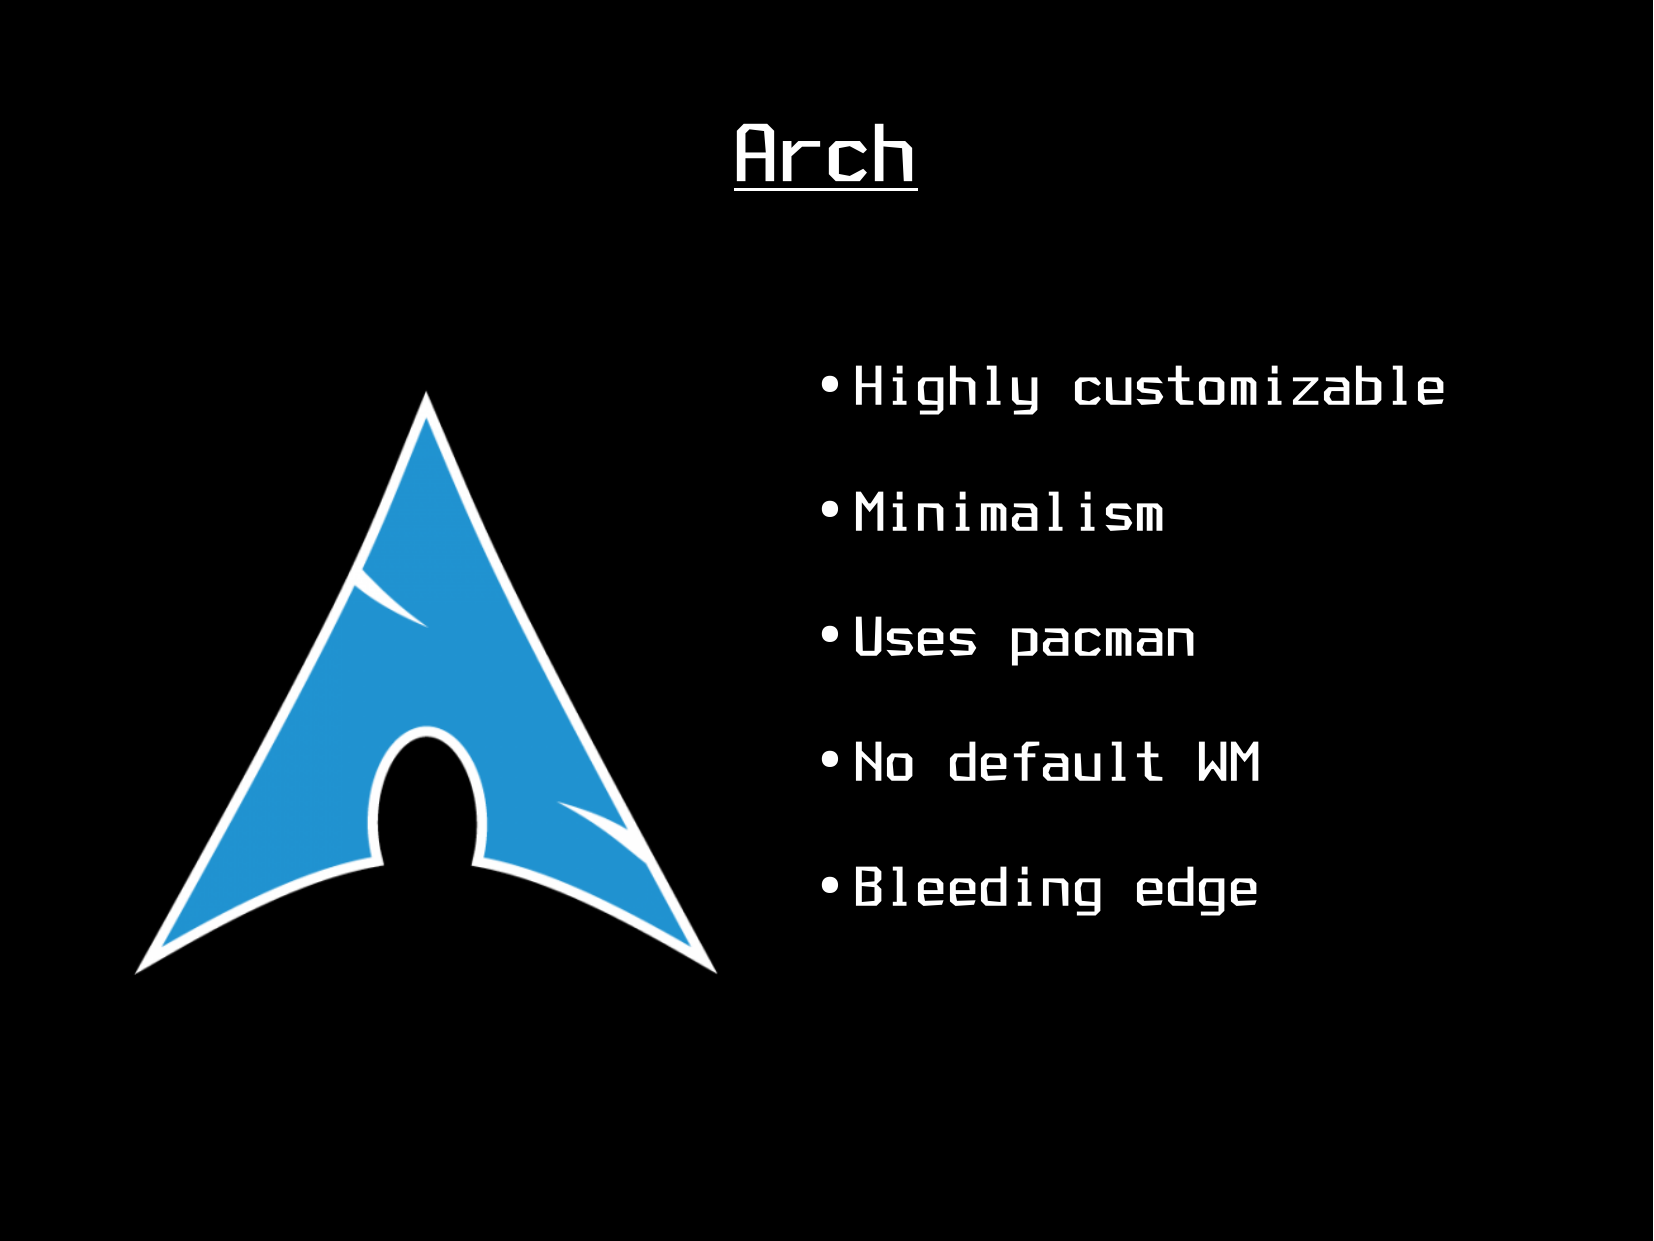

# Arch
Highly customizable
Minimalism
Uses pacman
No default WM
Bleeding edge